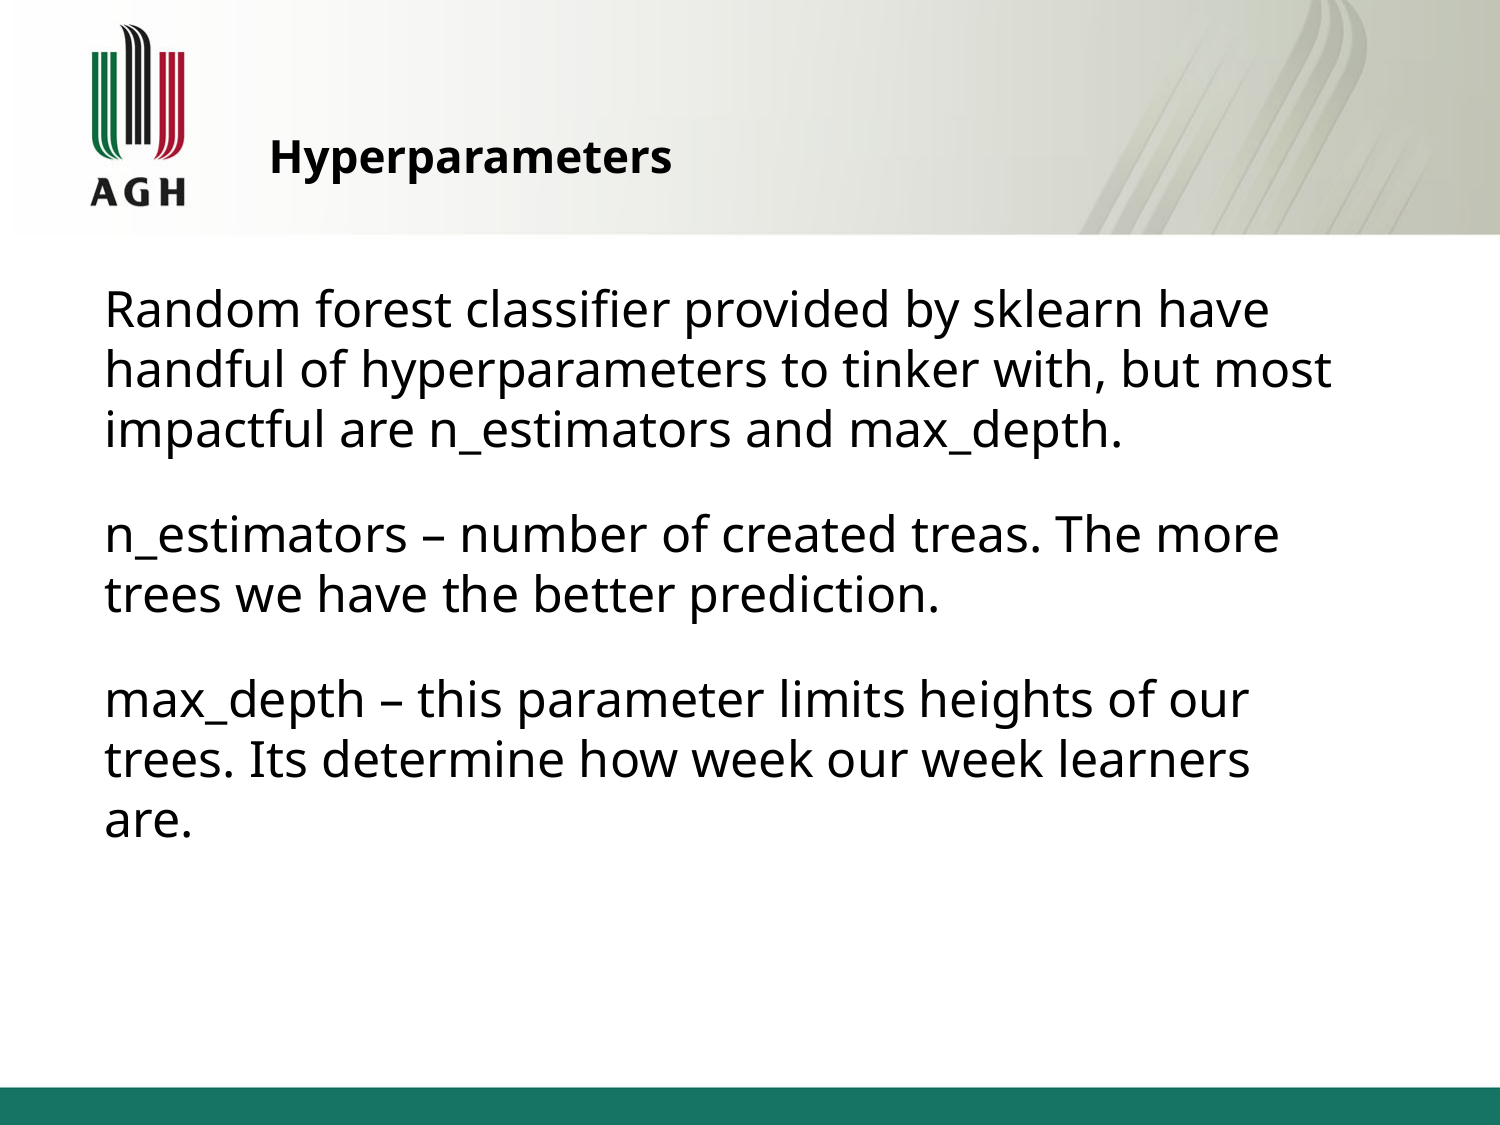

Hyperparameters
Random forest classifier provided by sklearn have handful of hyperparameters to tinker with, but most impactful are n_estimators and max_depth.
n_estimators – number of created treas. The more trees we have the better prediction.
max_depth – this parameter limits heights of our trees. Its determine how week our week learners are.